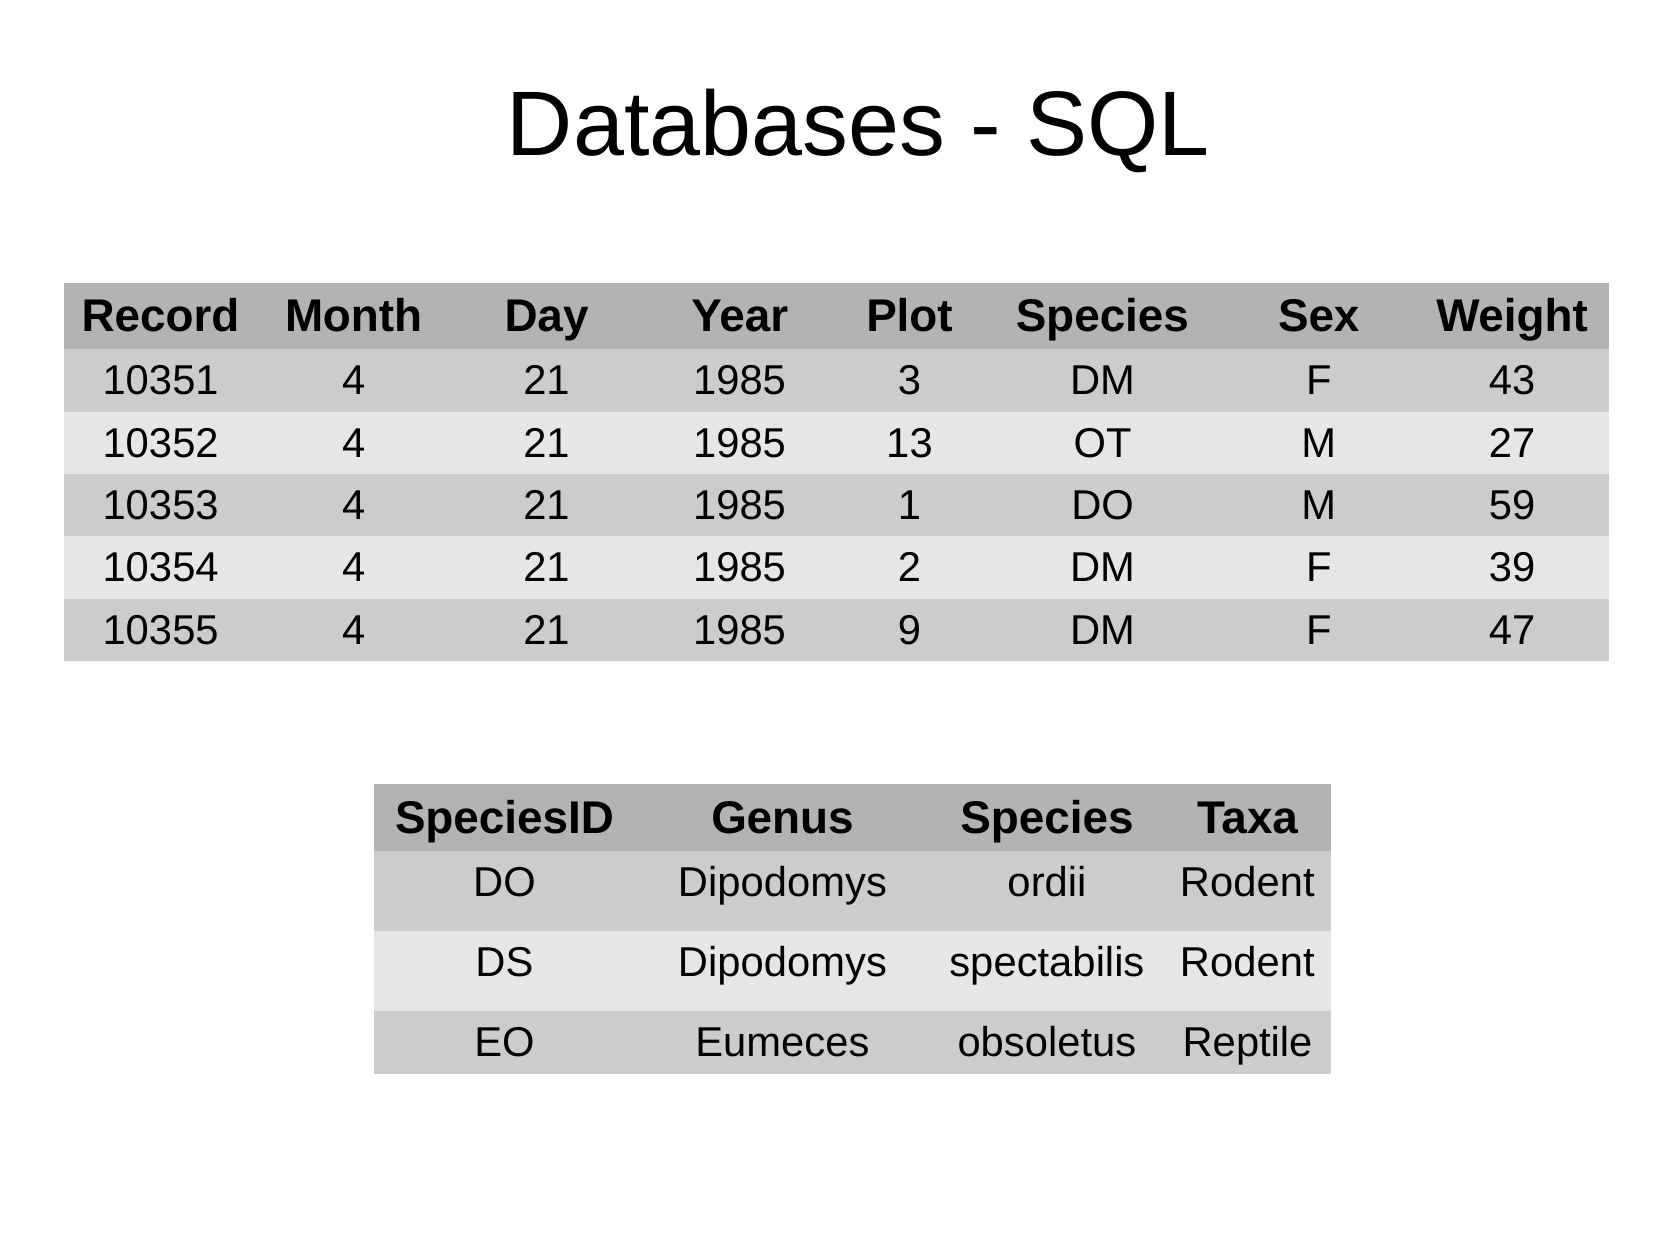

Databases - SQL
| Record | Month | Day | Year | Plot | Species | Sex | Weight |
| --- | --- | --- | --- | --- | --- | --- | --- |
| 10351 | 4 | 21 | 1985 | 3 | DM | F | 43 |
| 10352 | 4 | 21 | 1985 | 13 | OT | M | 27 |
| 10353 | 4 | 21 | 1985 | 1 | DO | M | 59 |
| 10354 | 4 | 21 | 1985 | 2 | DM | F | 39 |
| 10355 | 4 | 21 | 1985 | 9 | DM | F | 47 |
| SpeciesID | Genus | Species | Taxa |
| --- | --- | --- | --- |
| DO | Dipodomys | ordii | Rodent |
| DS | Dipodomys | spectabilis | Rodent |
| EO | Eumeces | obsoletus | Reptile |